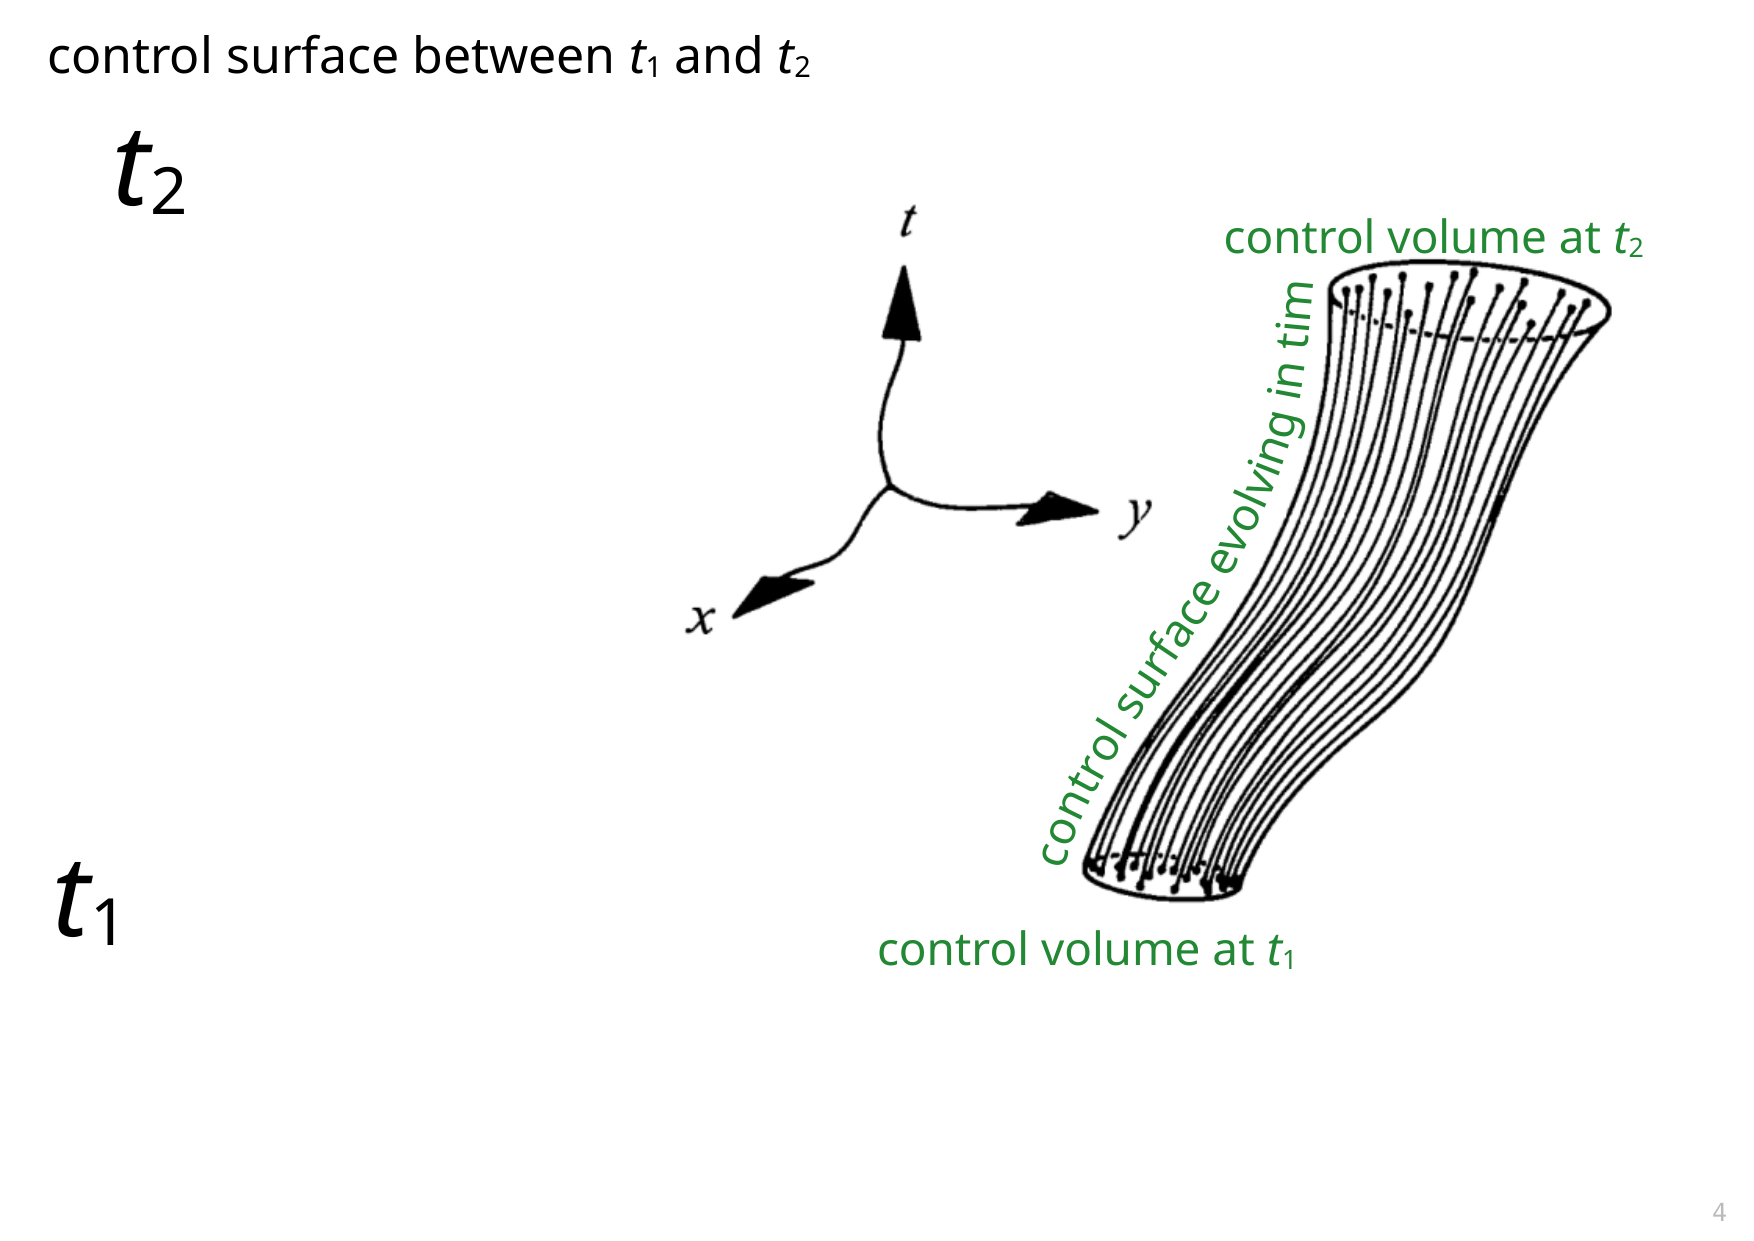

control surface between t1 and t2
t2
control volume at t2
control surface evolving in time
t1
control volume at t1